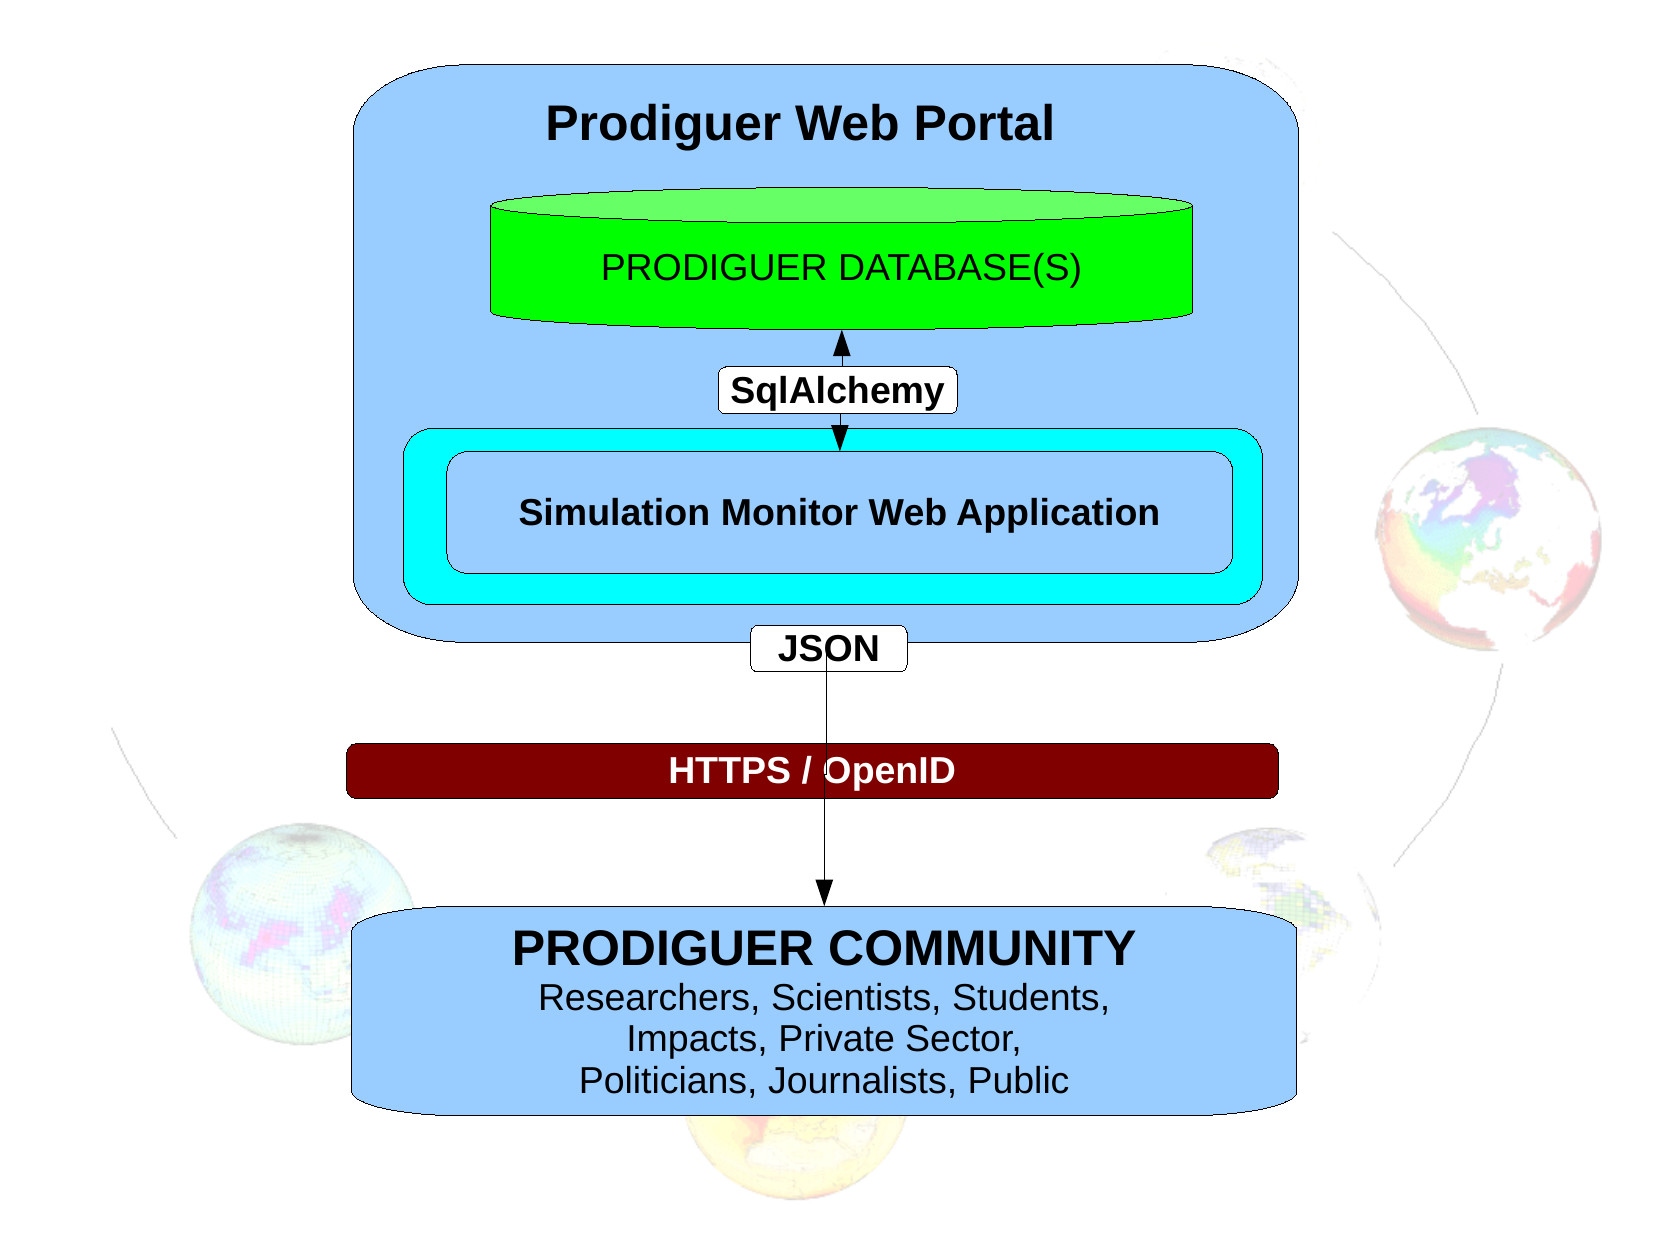

Prodiguer Web Portal
PRODIGUER DATABASE(S)
Simulation Monitor Web Application
SqlAlchemy
JSON
HTTPS / OpenID
PRODIGUER COMMUNITY
Researchers, Scientists, Students,
Impacts, Private Sector,
Politicians, Journalists, Public